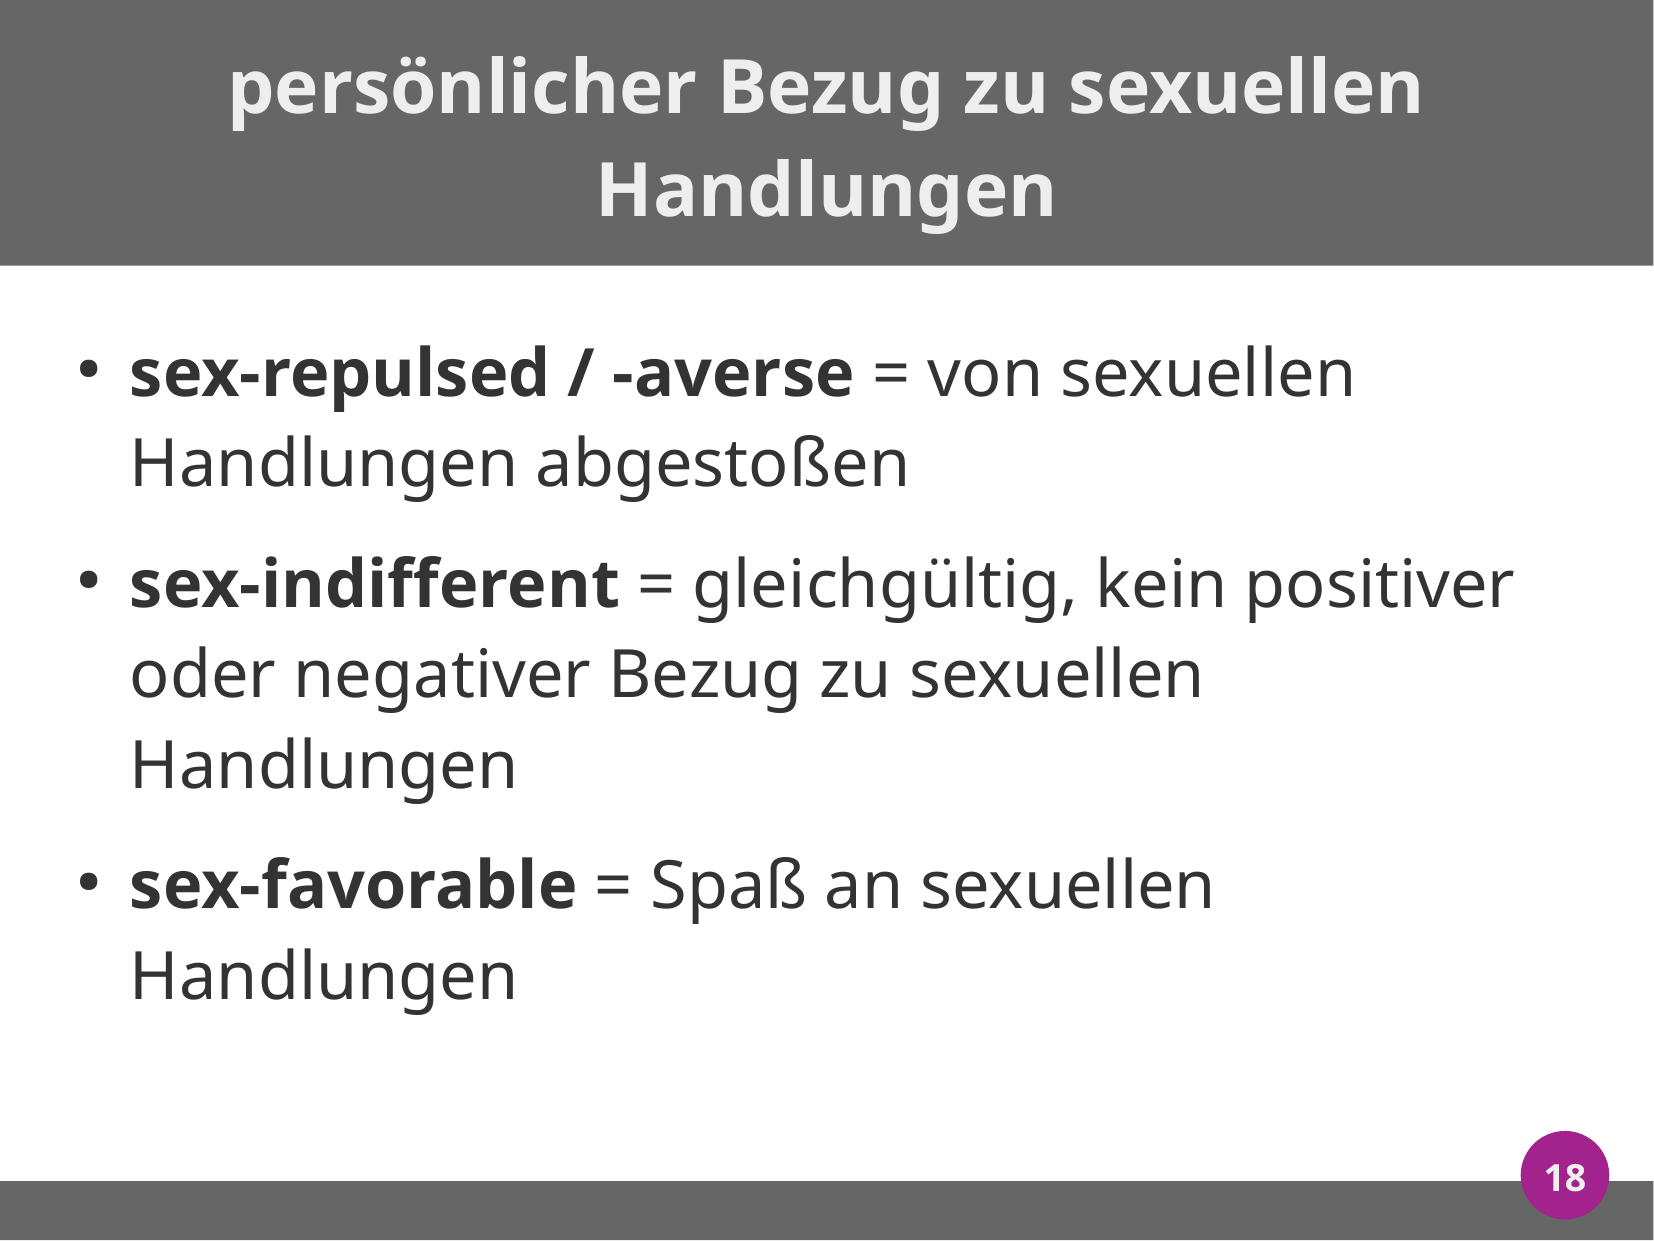

# persönlicher Bezug zu sexuellen Handlungen
sex-repulsed / -averse = von sexuellen Handlungen abgestoßen
sex-indifferent = gleichgültig, kein positiver oder negativer Bezug zu sexuellen Handlungen
sex-favorable = Spaß an sexuellen Handlungen
18